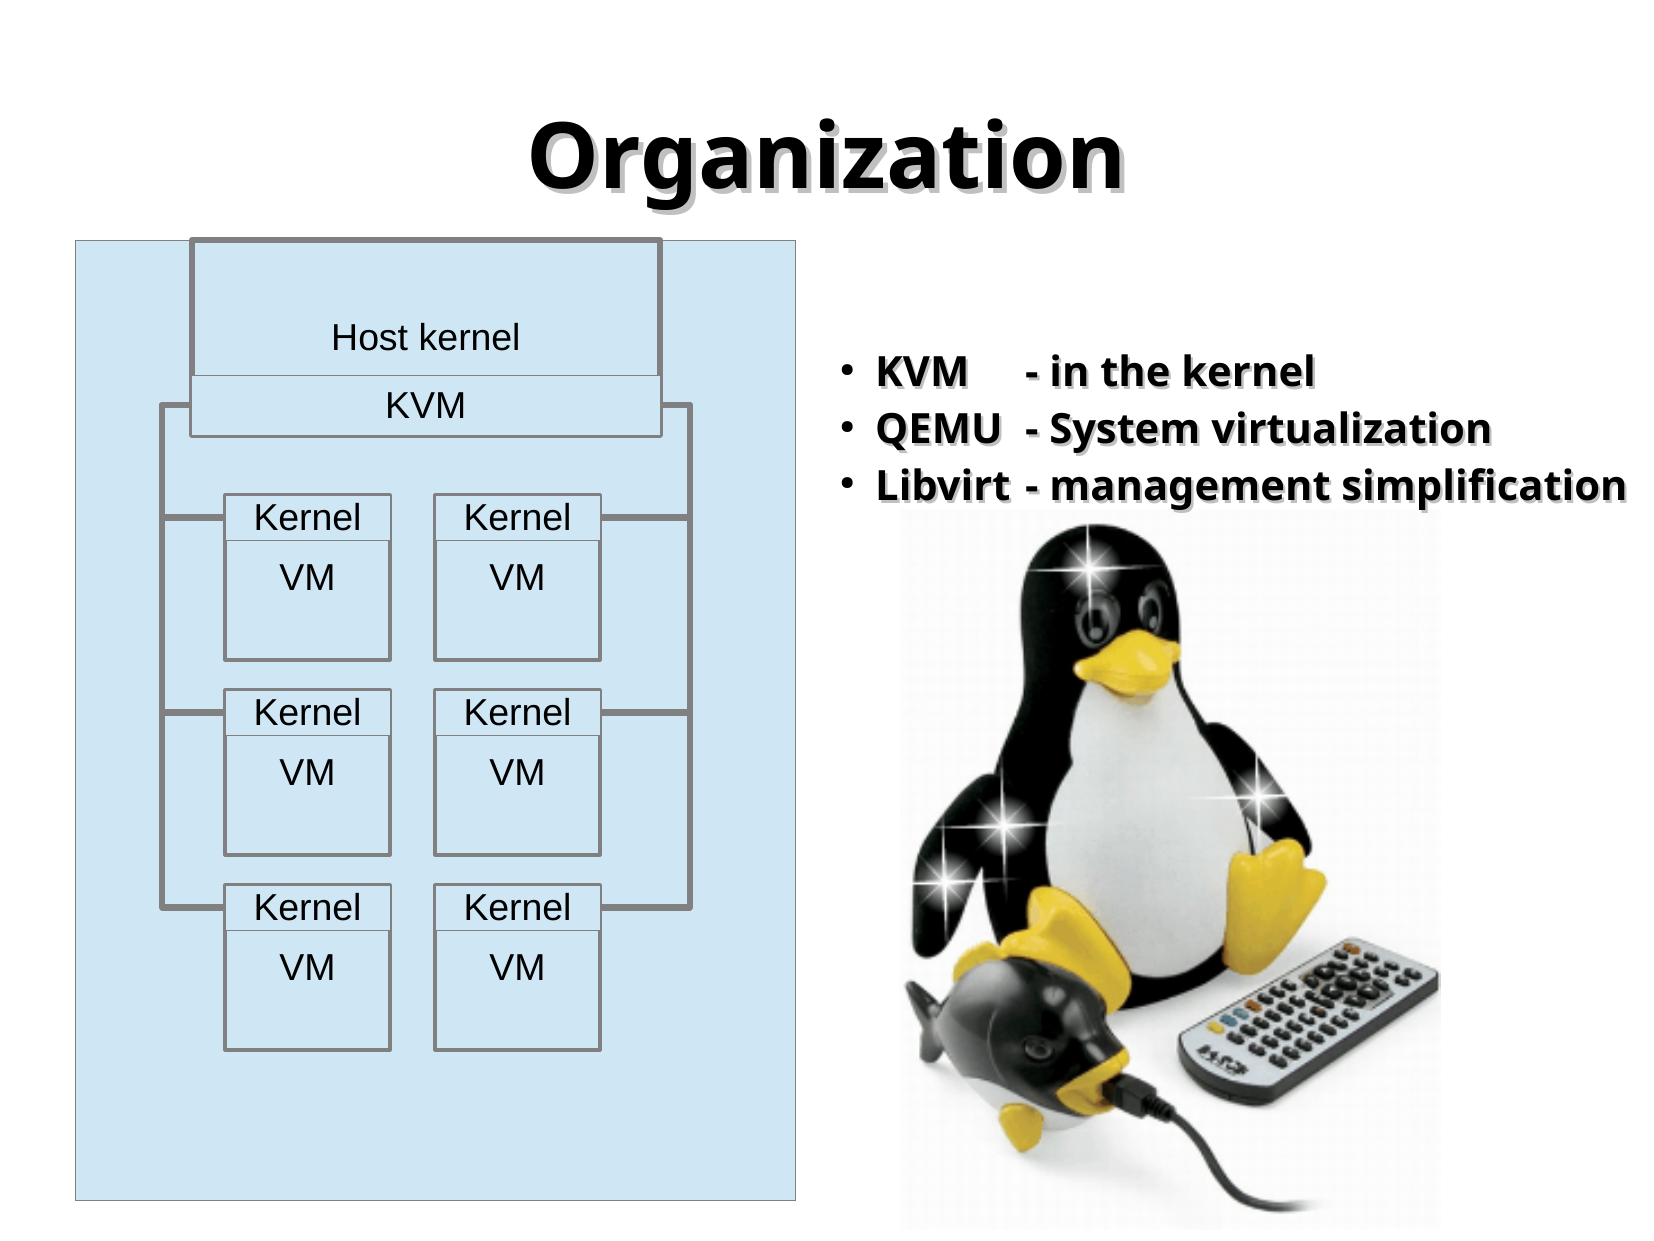

# Organization
Host kernel
KVM 	- in the kernel
QEMU	- System virtualization
Libvirt	- management simplification
KVM
VM
Kernel
VM
Kernel
VM
Kernel
VM
Kernel
VM
Kernel
VM
Kernel